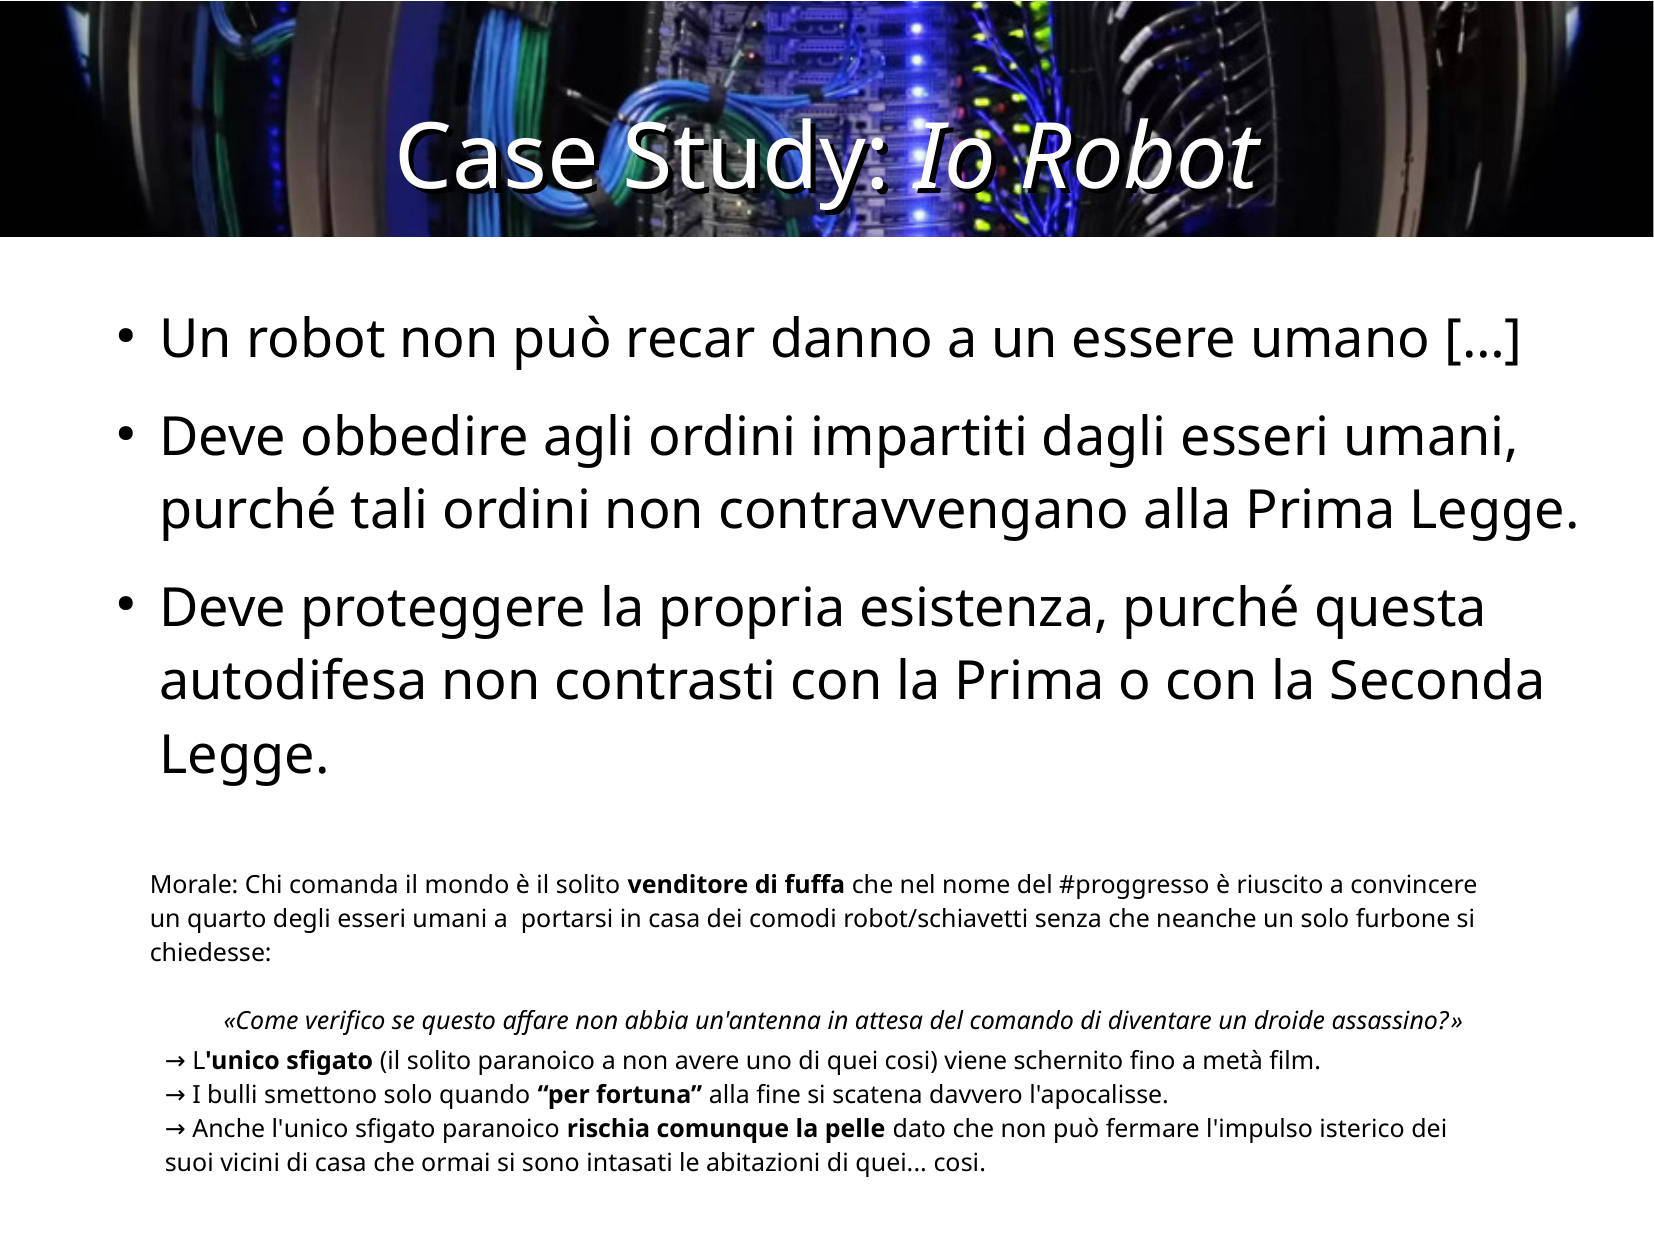

# Case Study: Io Robot
Un robot non può recar danno a un essere umano […]
Deve obbedire agli ordini impartiti dagli esseri umani, purché tali ordini non contravvengano alla Prima Legge.
Deve proteggere la propria esistenza, purché questa autodifesa non contrasti con la Prima o con la Seconda Legge.
Morale: Chi comanda il mondo è il solito venditore di fuffa che nel nome del #proggresso è riuscito a convincere un quarto degli esseri umani a portarsi in casa dei comodi robot/schiavetti senza che neanche un solo furbone si chiedesse:
	«Come verifico se questo affare non abbia un'antenna in attesa del comando di diventare un droide assassino?»
→ L'unico sfigato (il solito paranoico a non avere uno di quei cosi) viene schernito fino a metà film.
→ I bulli smettono solo quando “per fortuna” alla fine si scatena davvero l'apocalisse.
→ Anche l'unico sfigato paranoico rischia comunque la pelle dato che non può fermare l'impulso isterico dei suoi vicini di casa che ormai si sono intasati le abitazioni di quei... cosi.